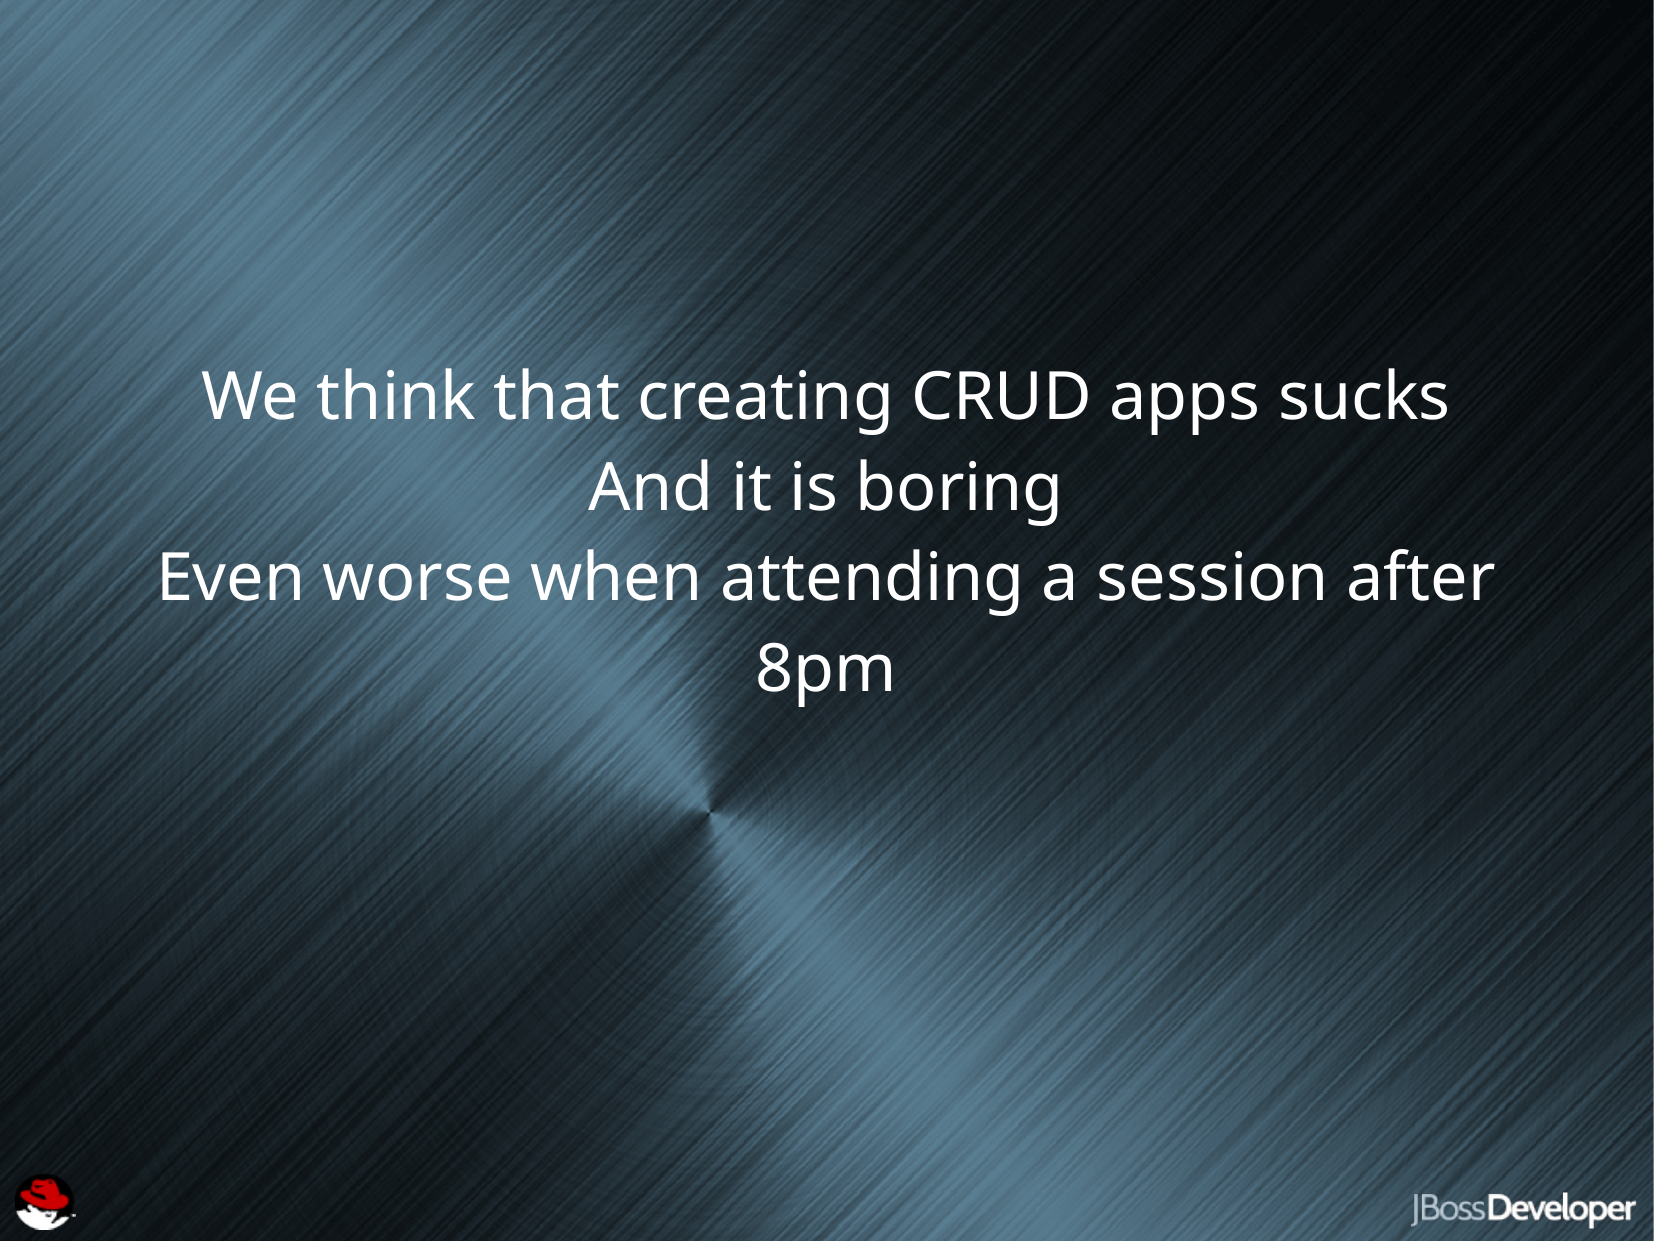

# We think that creating CRUD apps sucks
And it is boring
Even worse when attending a session after 8pm